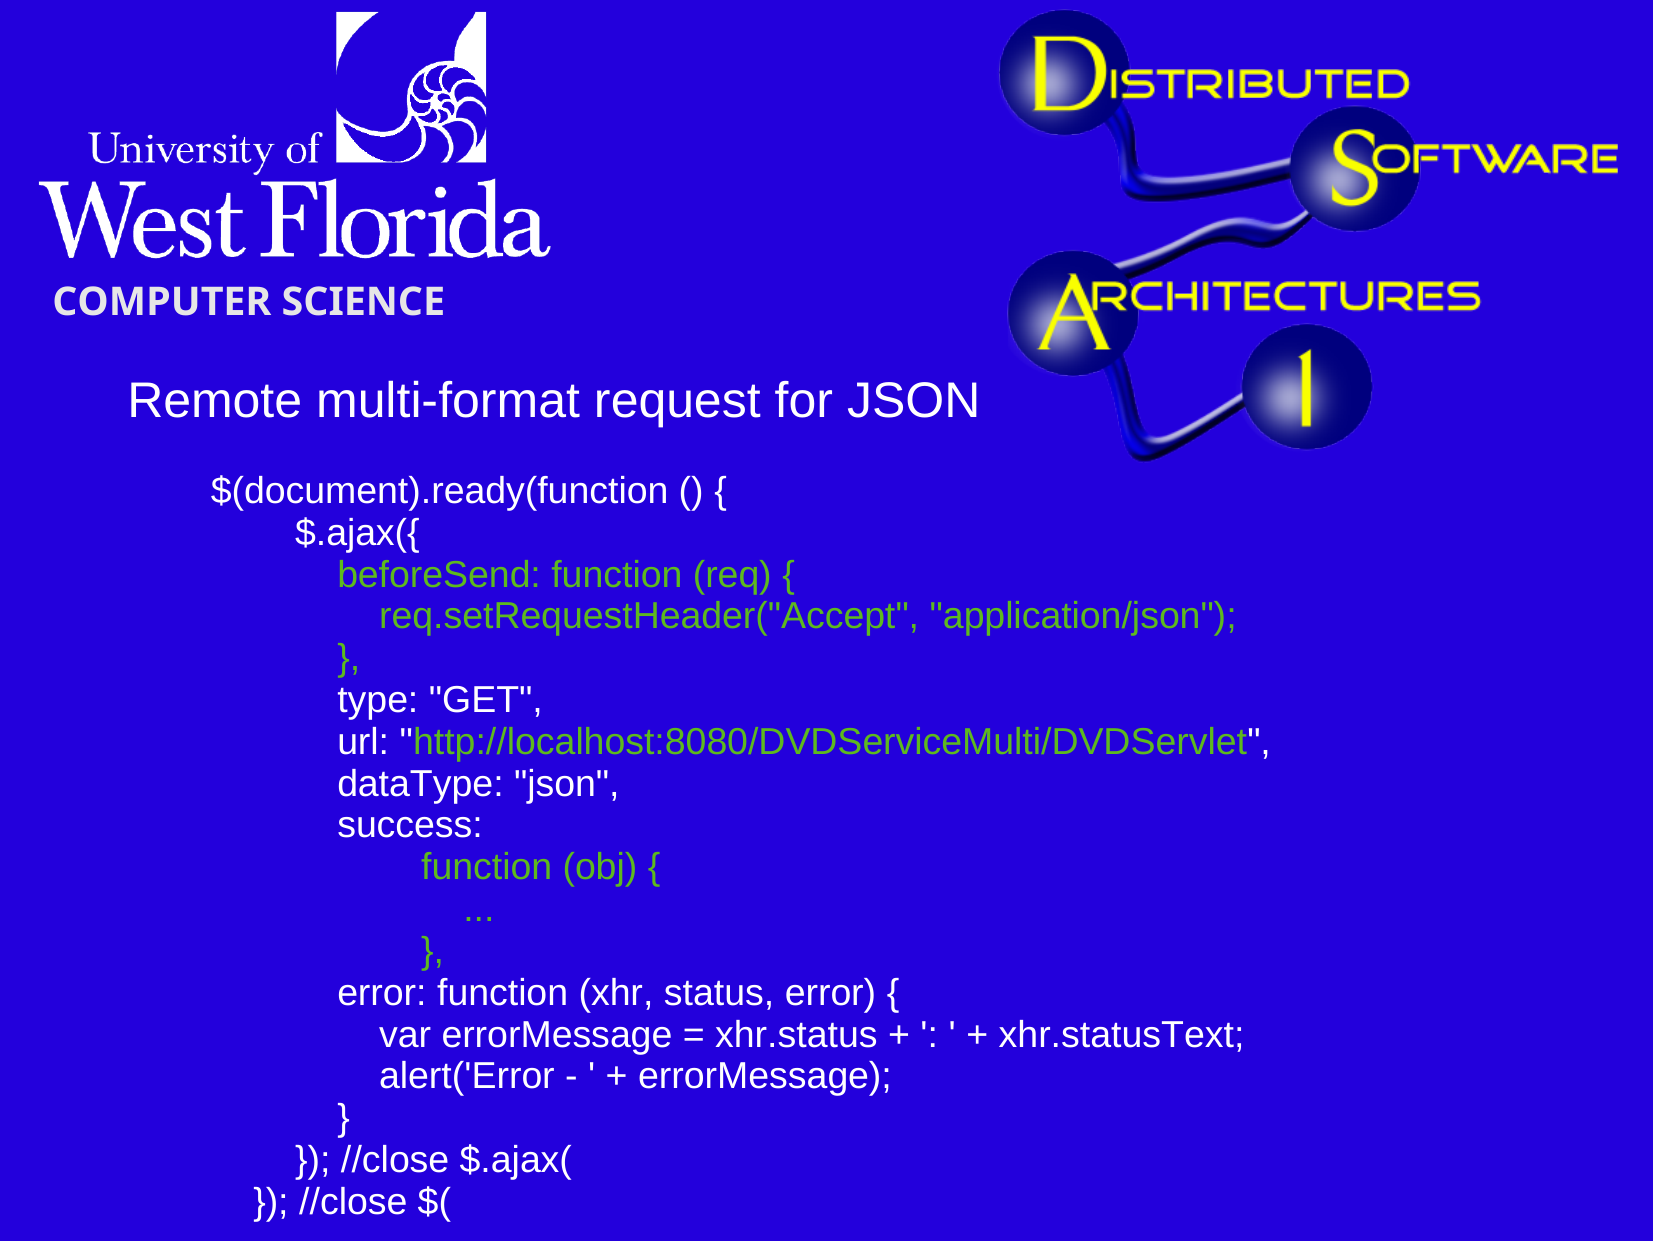

COMPUTER SCIENCE
Remote multi-format request for JSON
 $(document).ready(function () {
 $.ajax({
 beforeSend: function (req) {
 req.setRequestHeader("Accept", "application/json");
 },
 type: "GET",
 url: "http://localhost:8080/DVDServiceMulti/DVDServlet",
 dataType: "json",
 success:
 function (obj) {
 ...
 },
 error: function (xhr, status, error) {
 var errorMessage = xhr.status + ': ' + xhr.statusText;
 alert('Error - ' + errorMessage);
 }
 }); //close $.ajax(
 }); //close $(